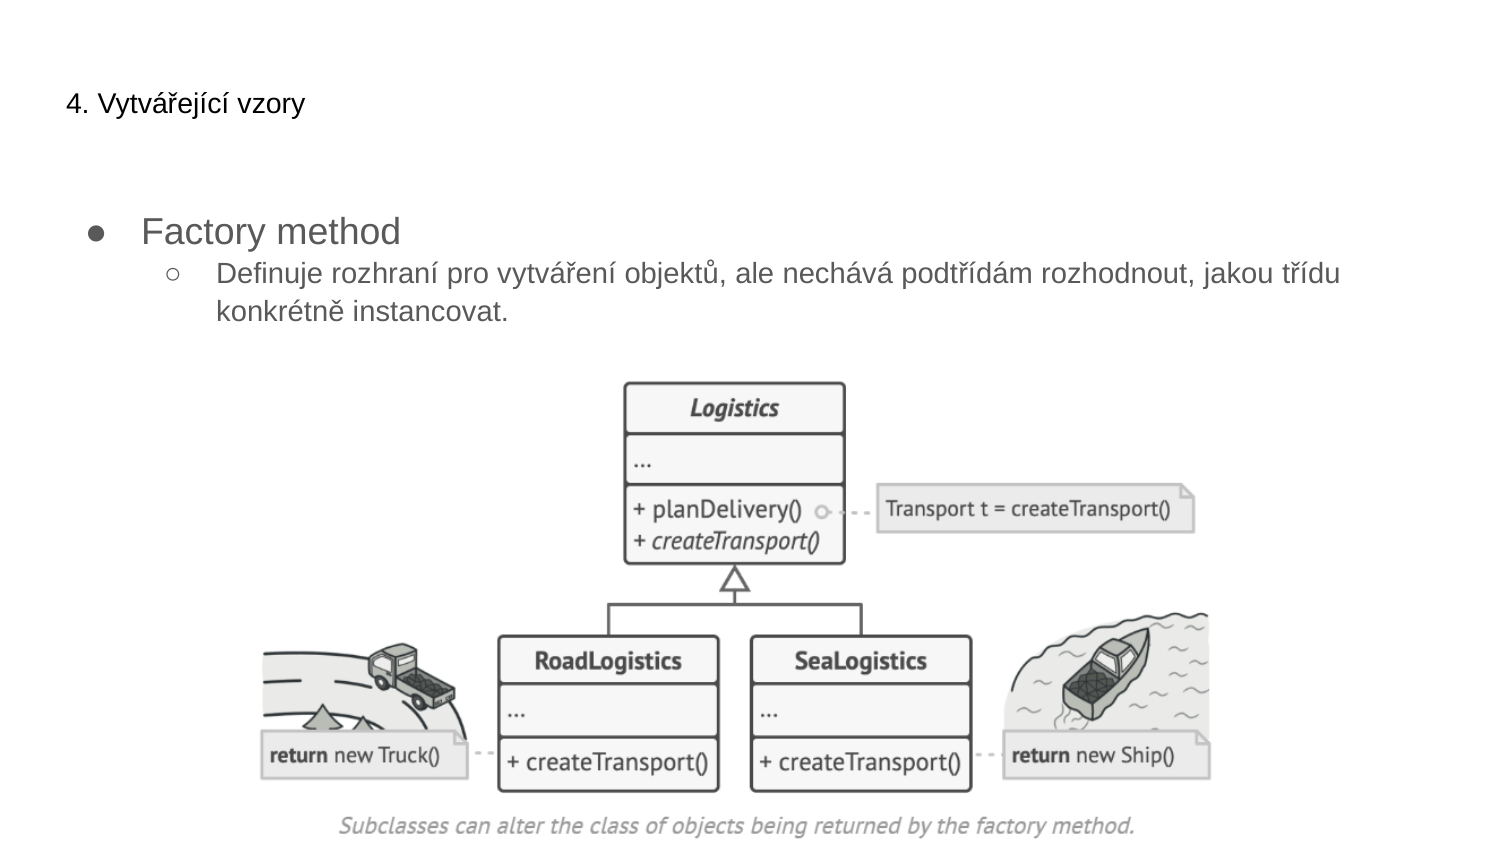

# 4. Vytvářející vzory
Factory method
Definuje rozhraní pro vytváření objektů, ale nechává podtřídám rozhodnout, jakou třídu konkrétně instancovat.